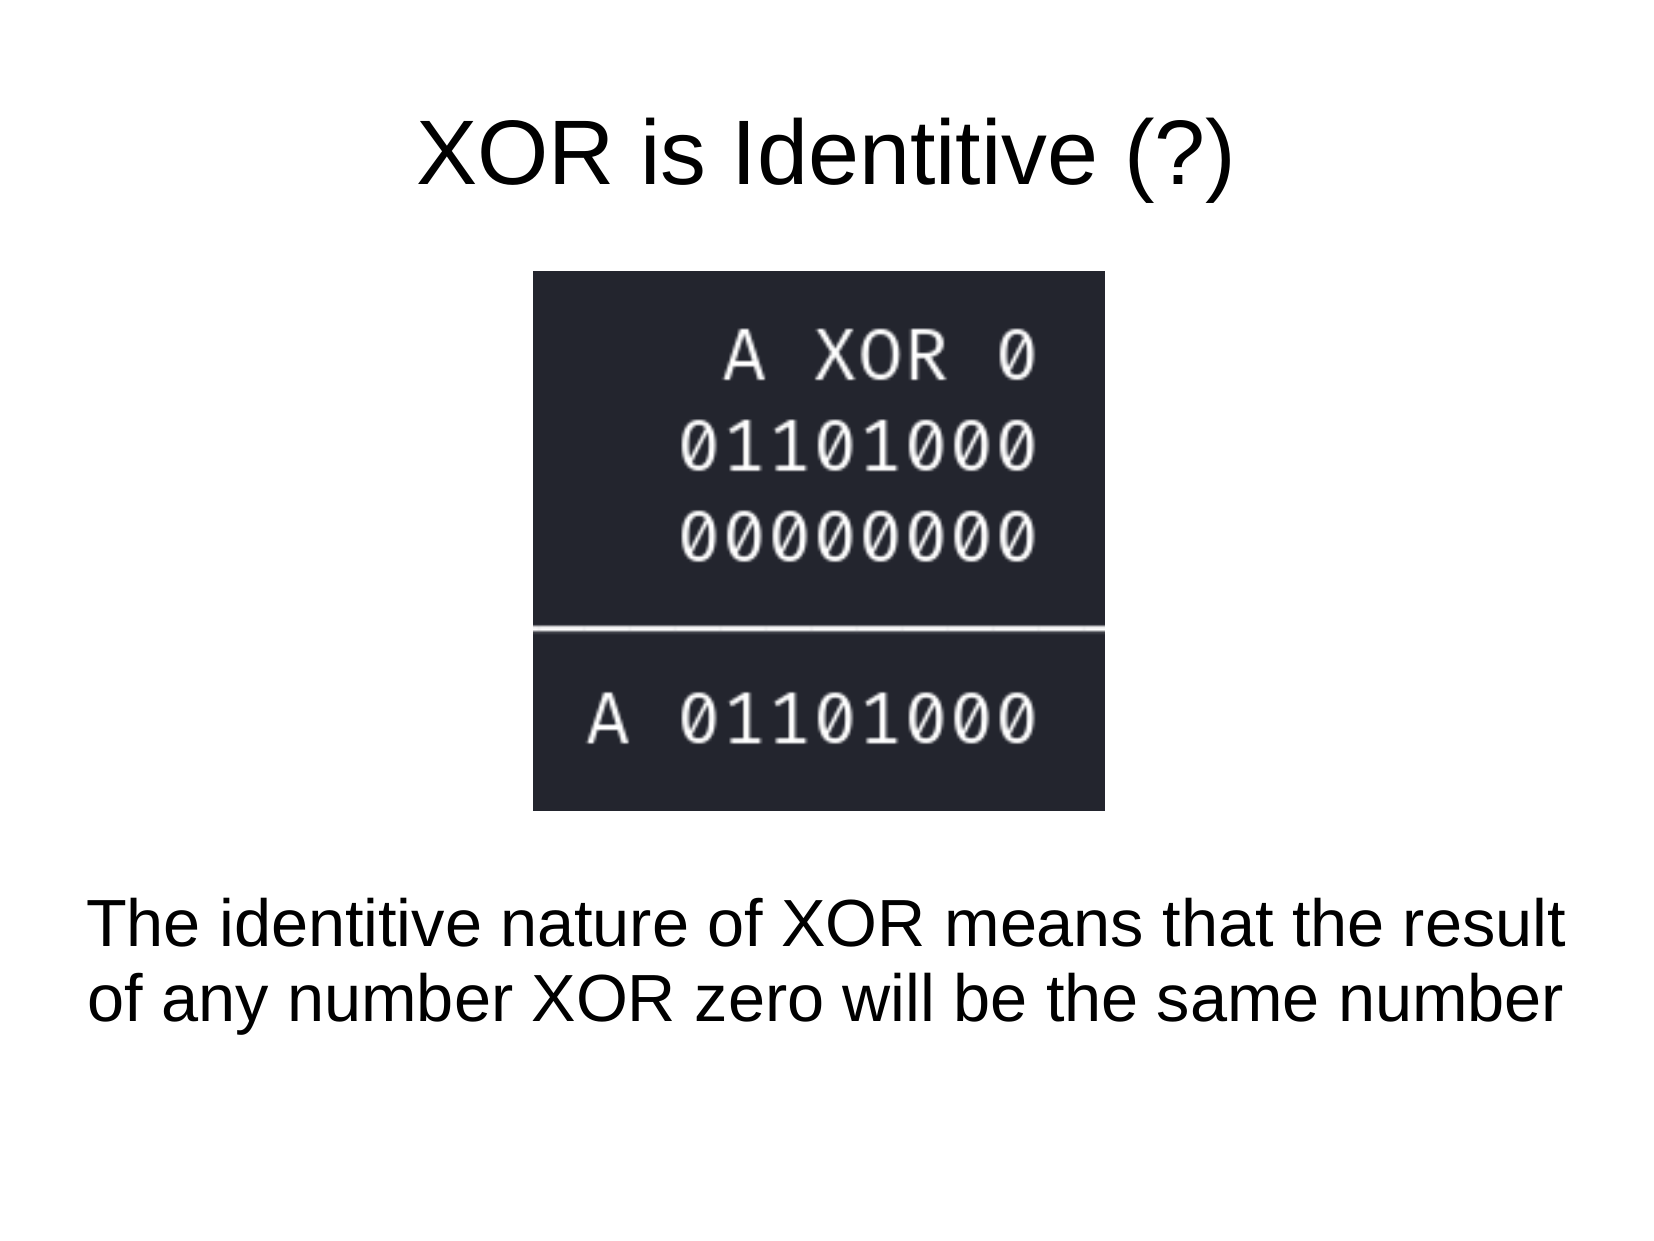

# XOR is Identitive (?)
The identitive nature of XOR means that the result of any number XOR zero will be the same number